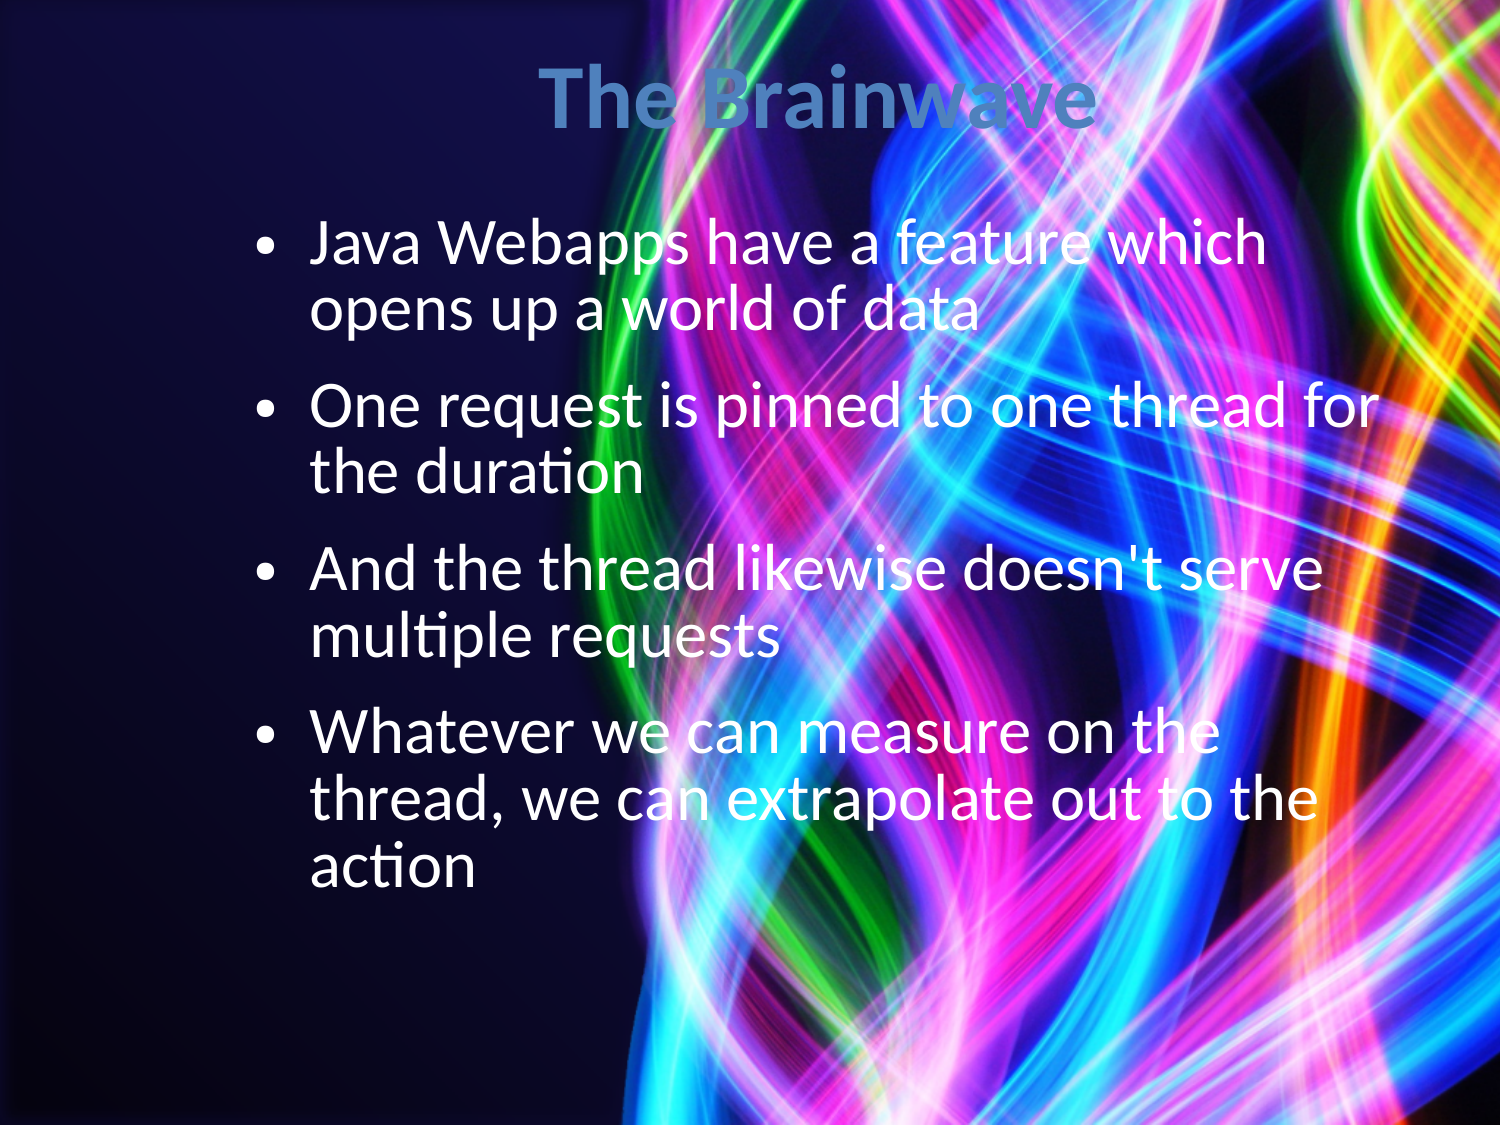

# The Brainwave
Java Webapps have a feature which opens up a world of data
One request is pinned to one thread for the duration
And the thread likewise doesn't serve multiple requests
Whatever we can measure on the thread, we can extrapolate out to the action